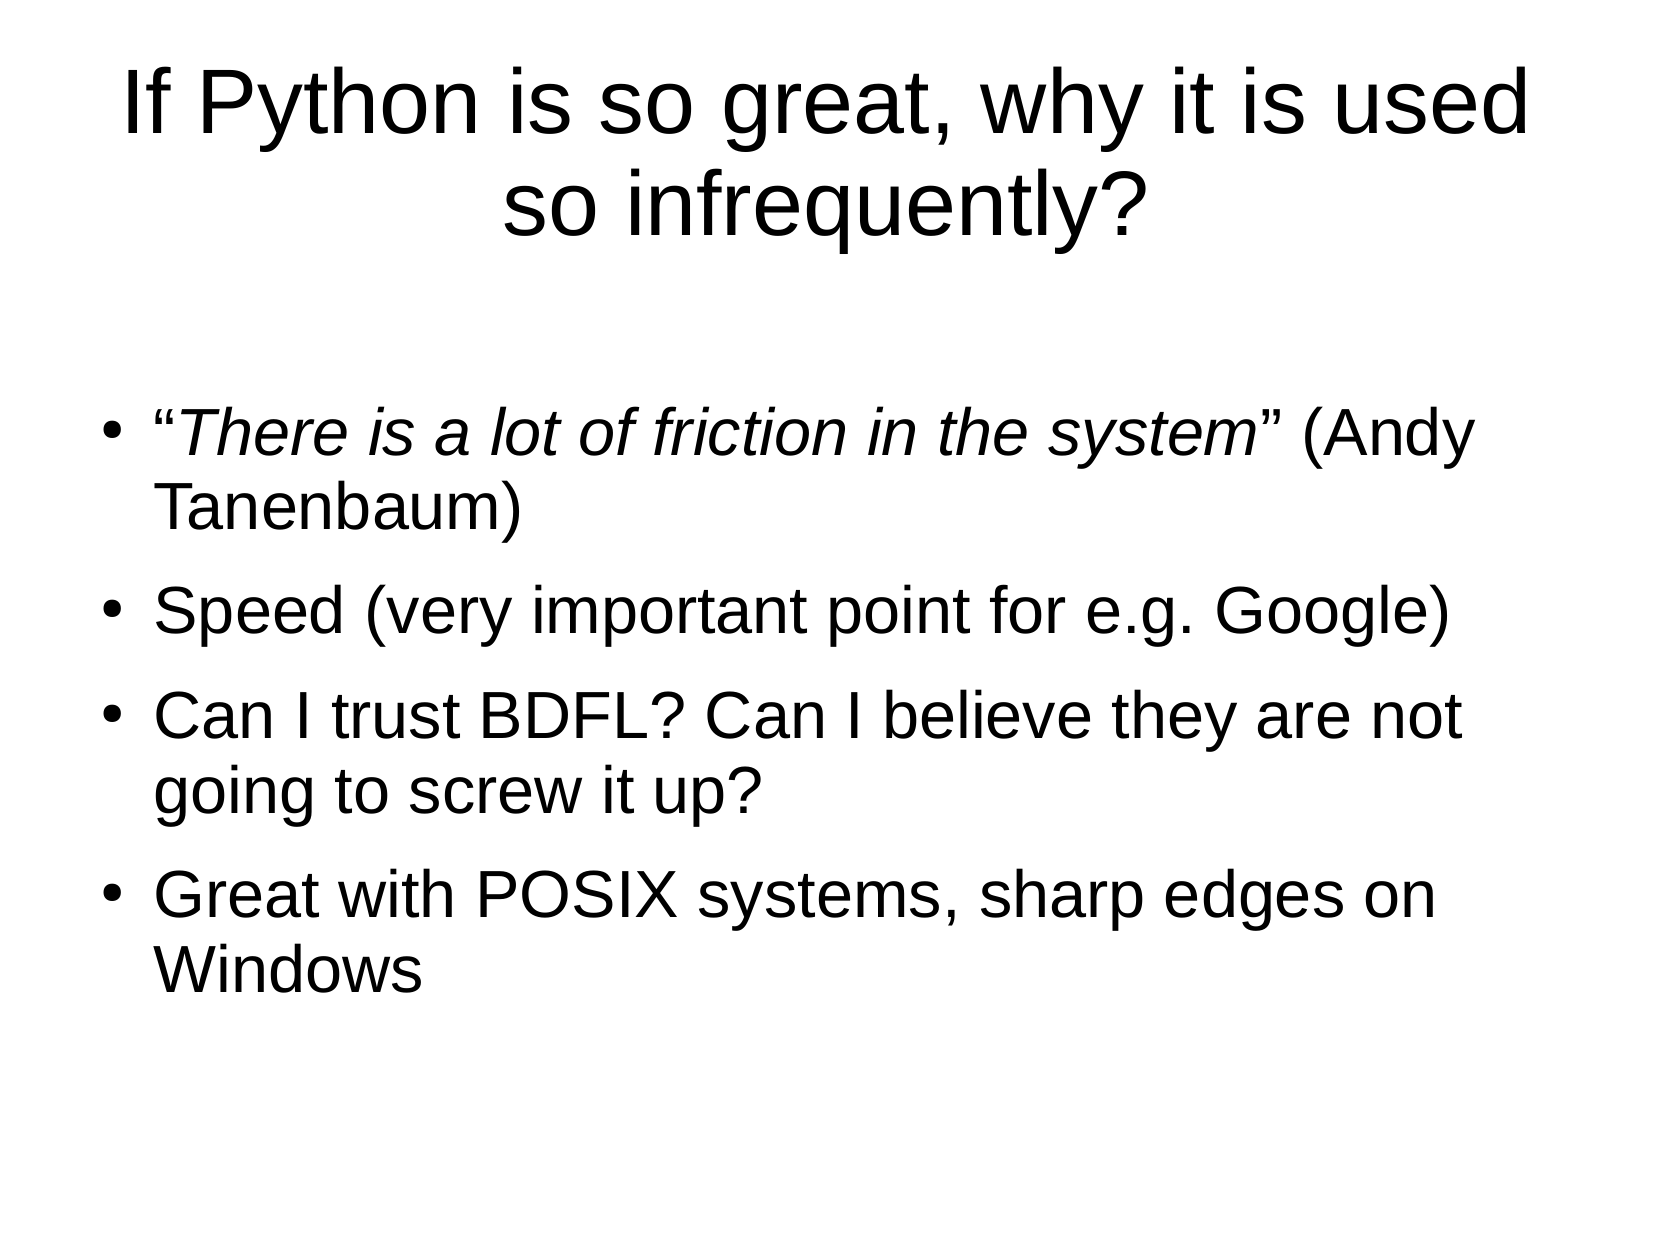

# If Python is so great, why it is used so infrequently?
“There is a lot of friction in the system” (Andy Tanenbaum)
Speed (very important point for e.g. Google)
Can I trust BDFL? Can I believe they are not going to screw it up?
Great with POSIX systems, sharp edges on Windows